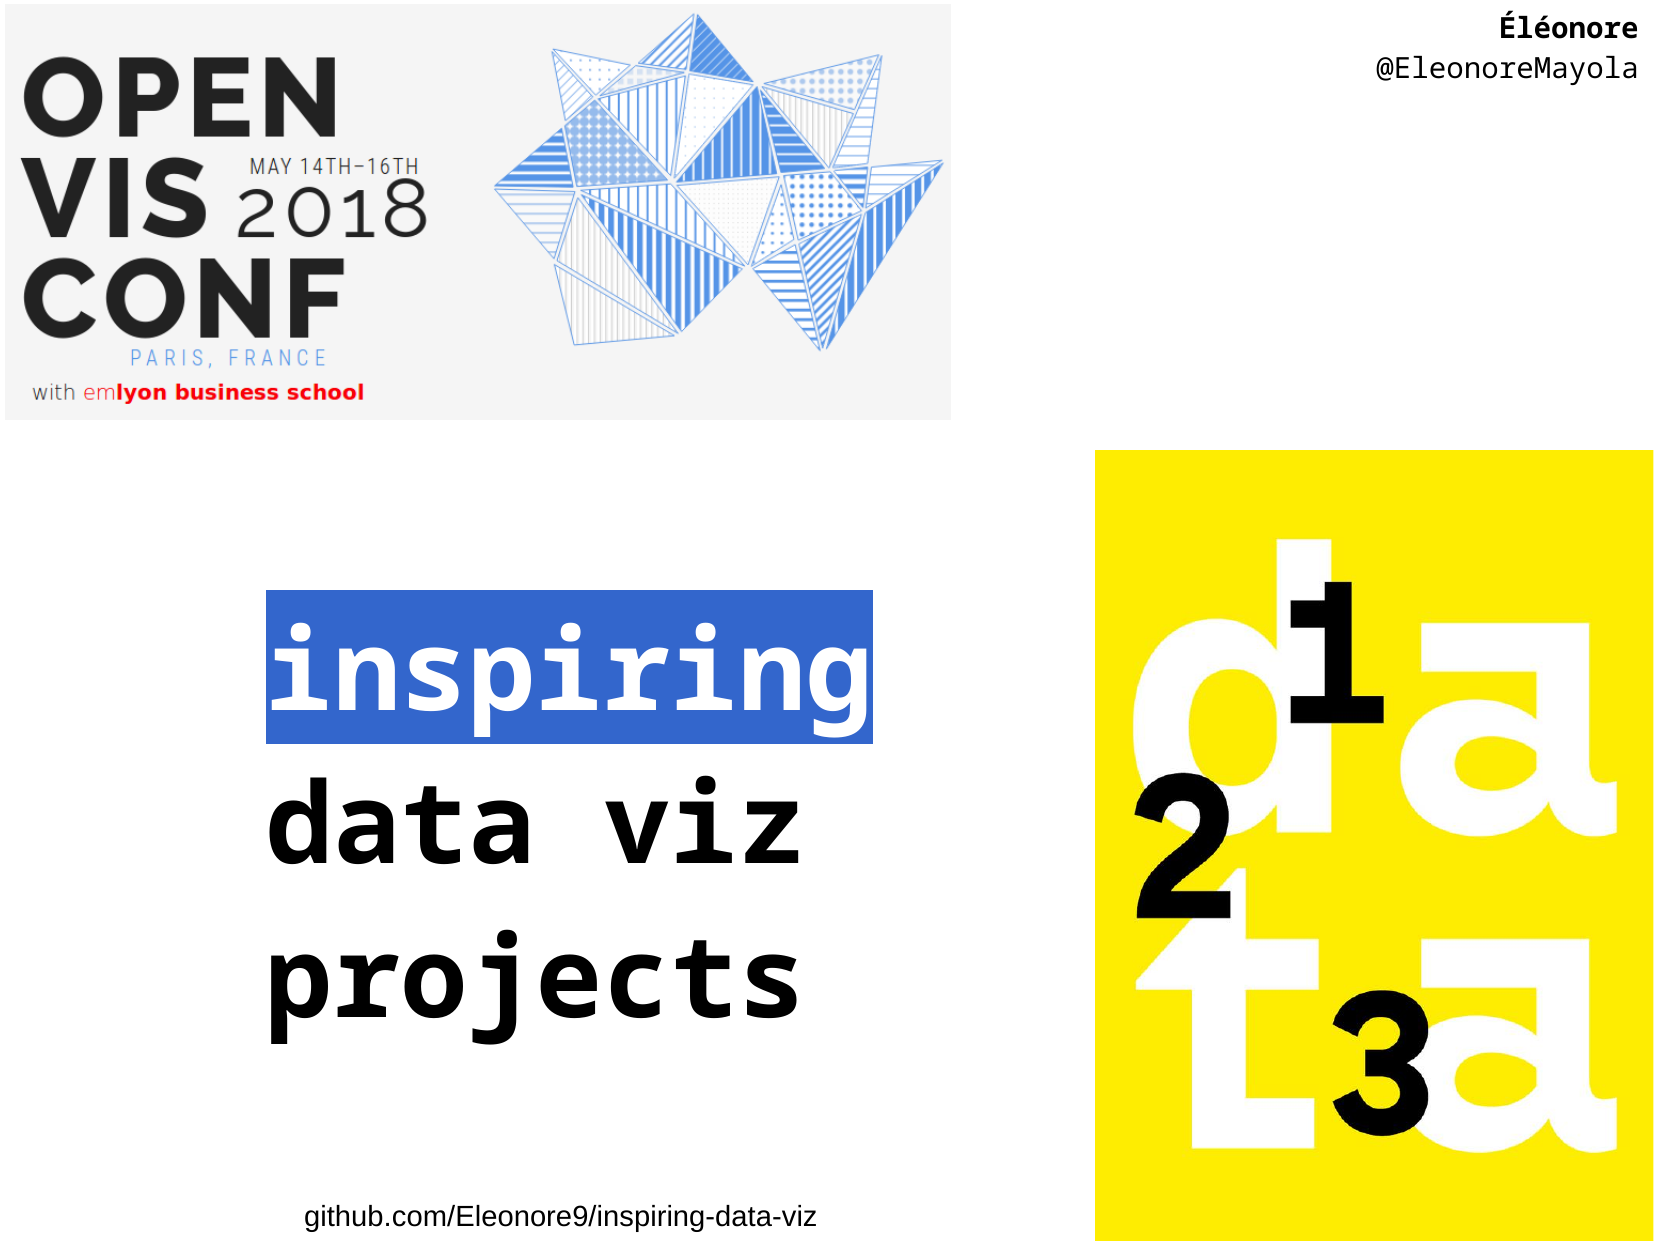

Éléonore
@EleonoreMayola
# inspiring data viz projects
github.com/Eleonore9/inspiring-data-viz